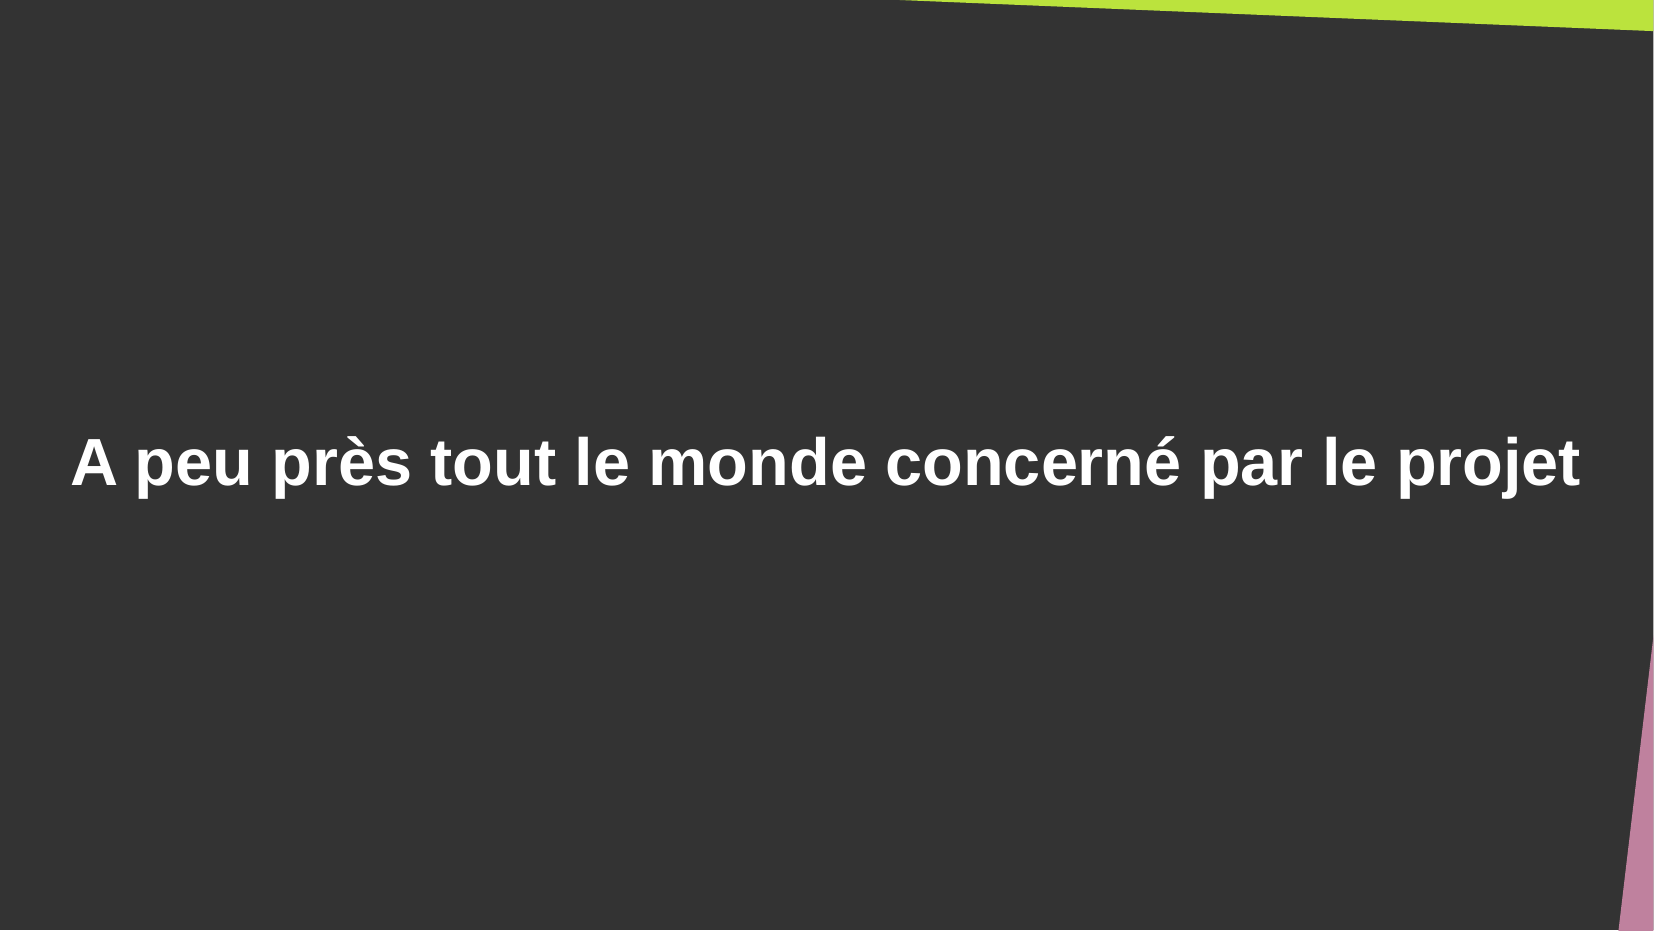

# A peu près tout le monde concerné par le projet